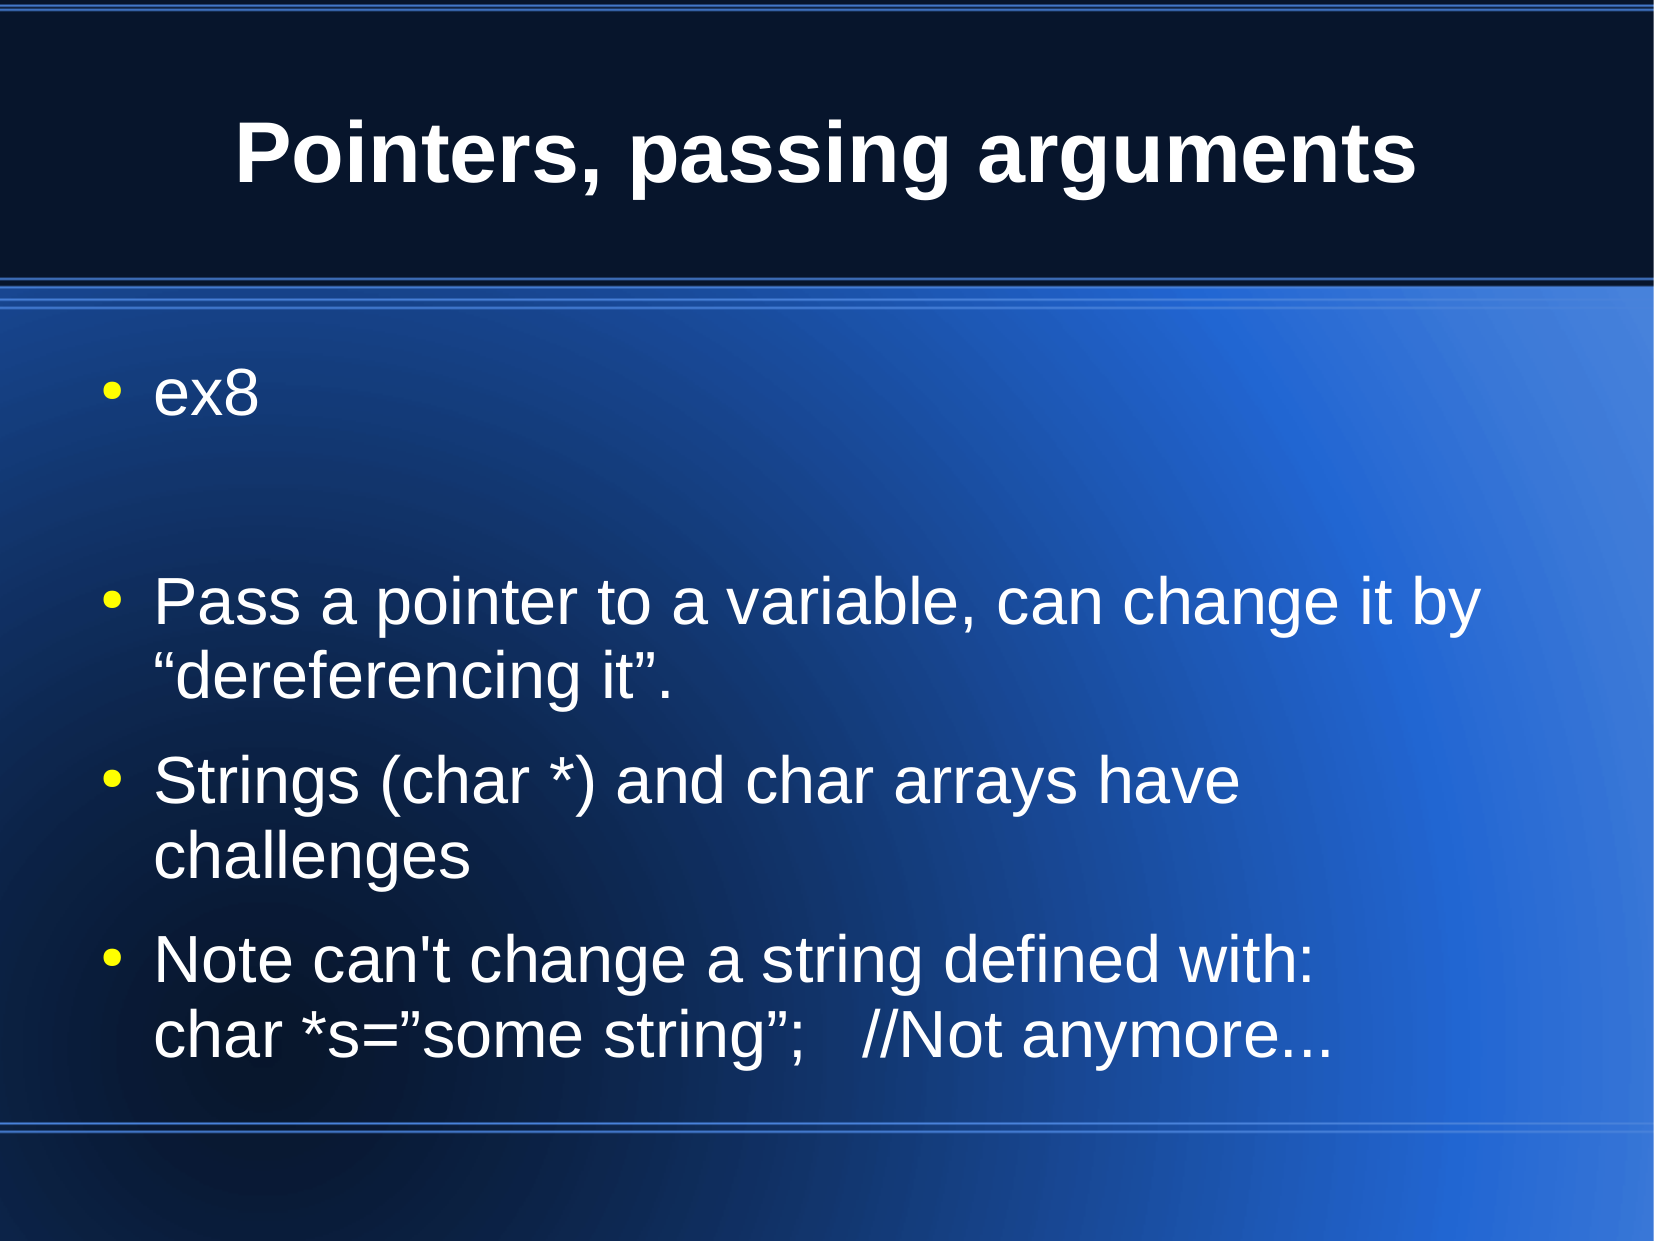

# Pointers, passing arguments
ex8
Pass a pointer to a variable, can change it by “dereferencing it”.
Strings (char *) and char arrays have challenges
Note can't change a string defined with:
char *s=”some string”; //Not anymore...